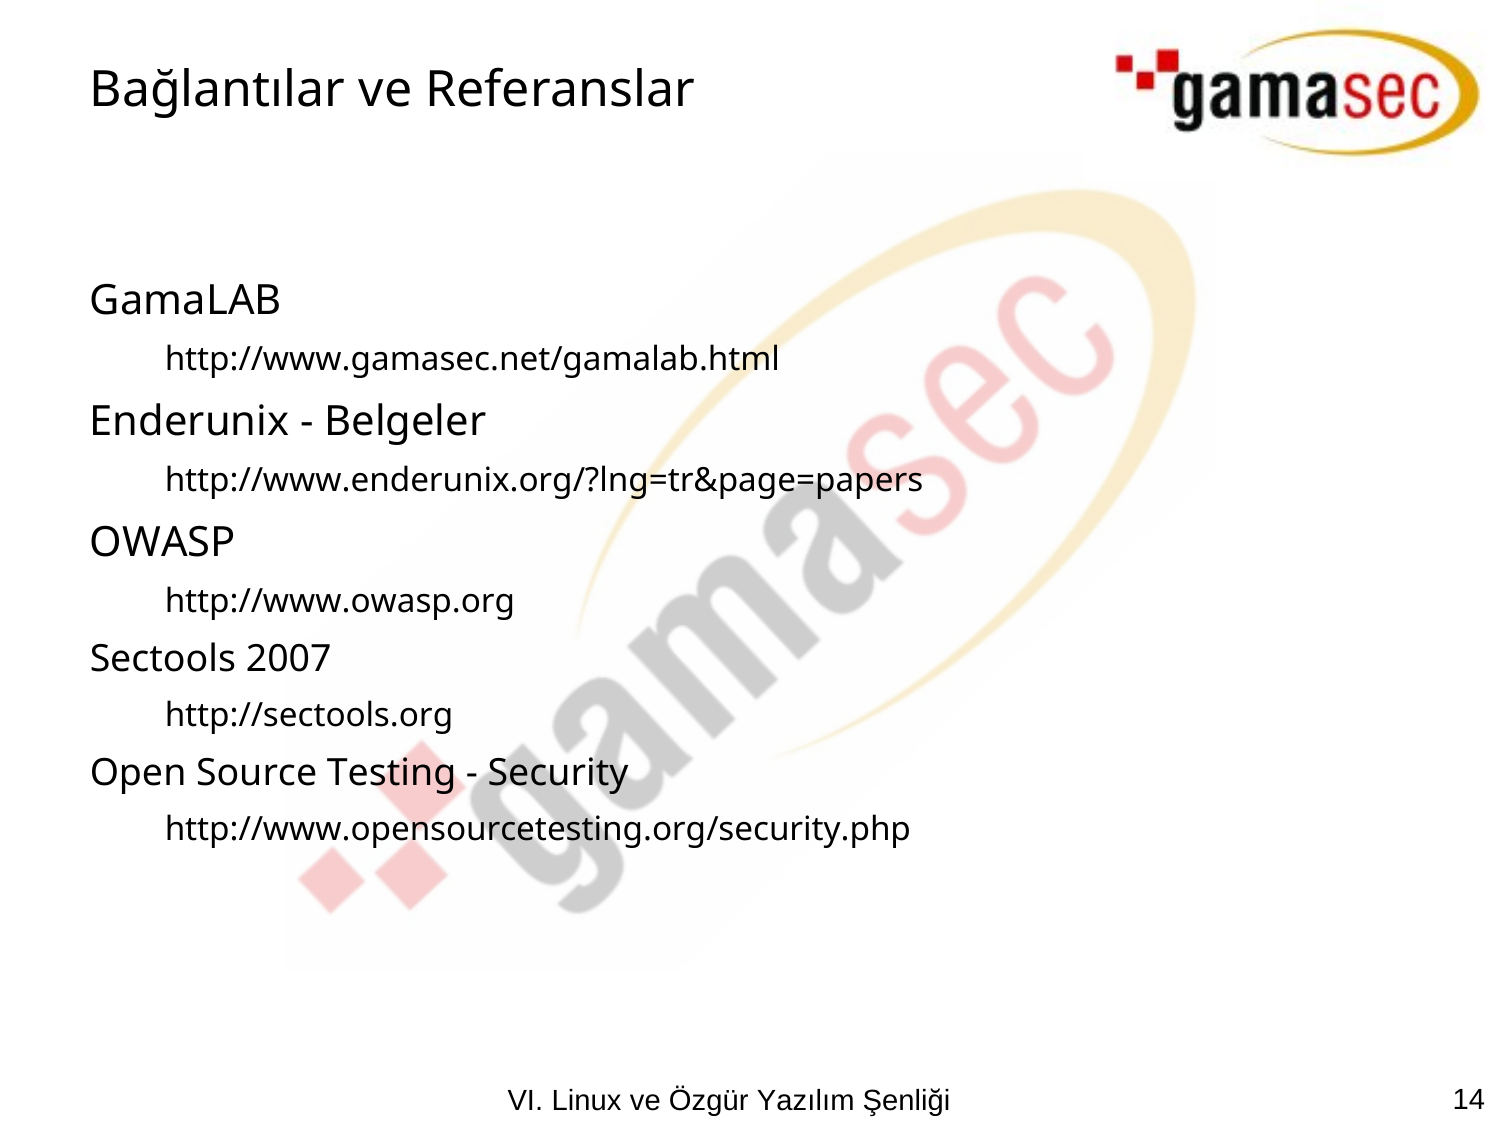

# Bağlantılar ve Referanslar
GamaLAB
http://www.gamasec.net/gamalab.html
Enderunix - Belgeler
http://www.enderunix.org/?lng=tr&page=papers
OWASP
http://www.owasp.org
Sectools 2007
http://sectools.org
Open Source Testing - Security
http://www.opensourcetesting.org/security.php
14